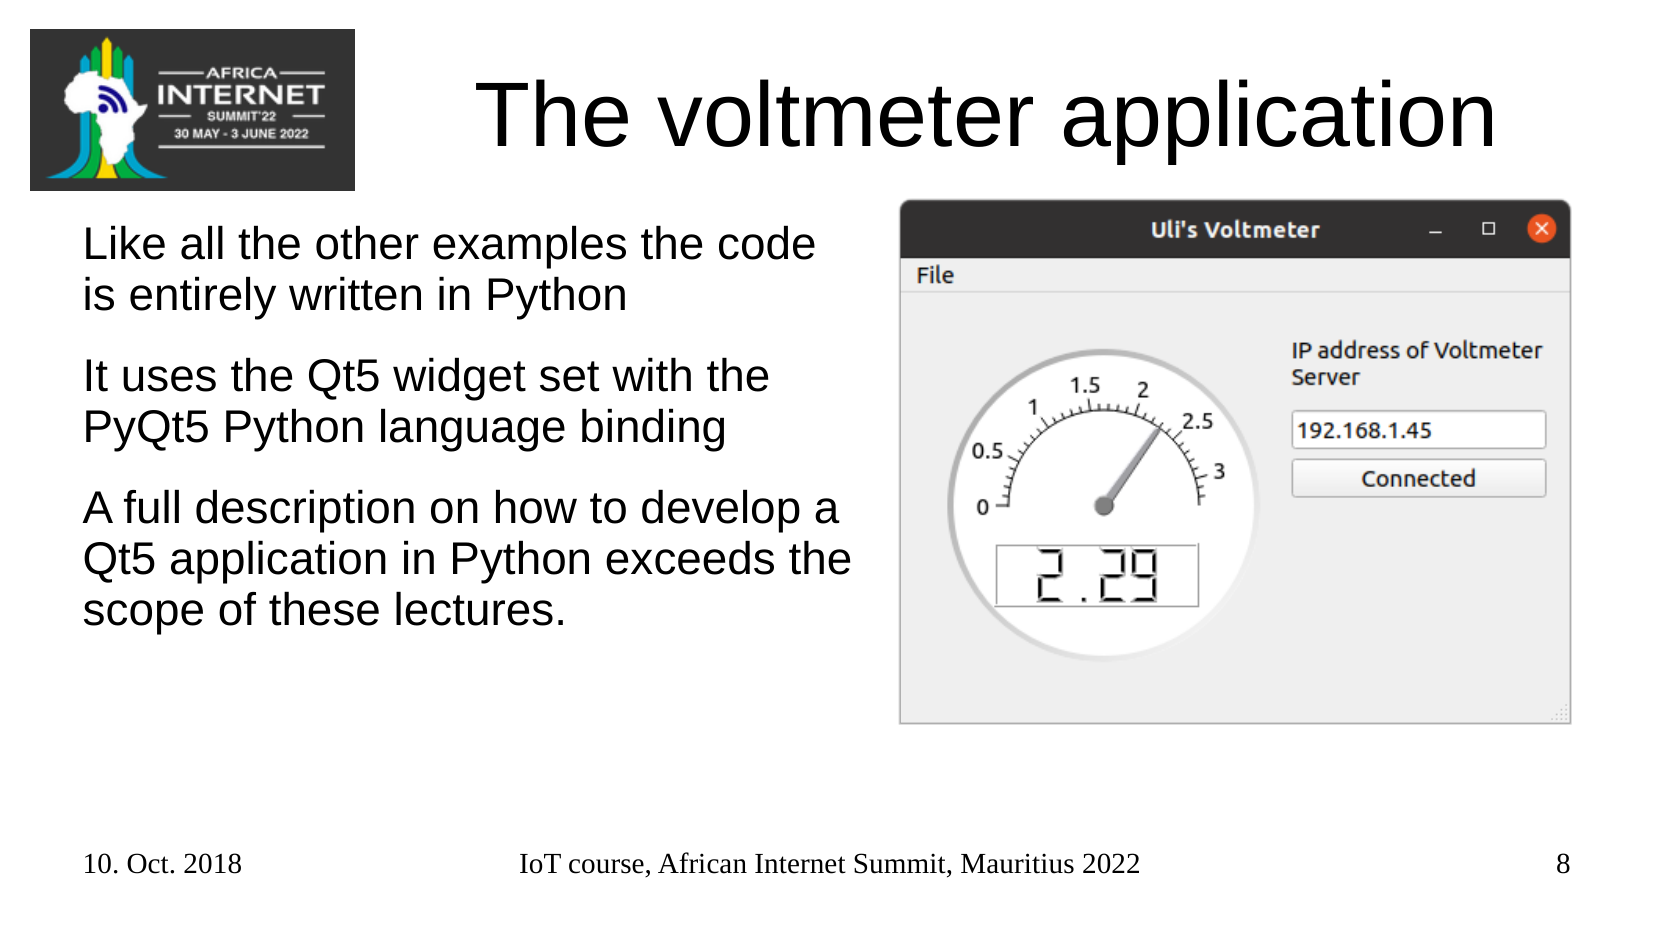

# The voltmeter application
Like all the other examples the code is entirely written in Python
It uses the Qt5 widget set with the PyQt5 Python language binding
A full description on how to develop a Qt5 application in Python exceeds the scope of these lectures.
10. Oct. 2018
IoT course, African Internet Summit, Mauritius 2022
8